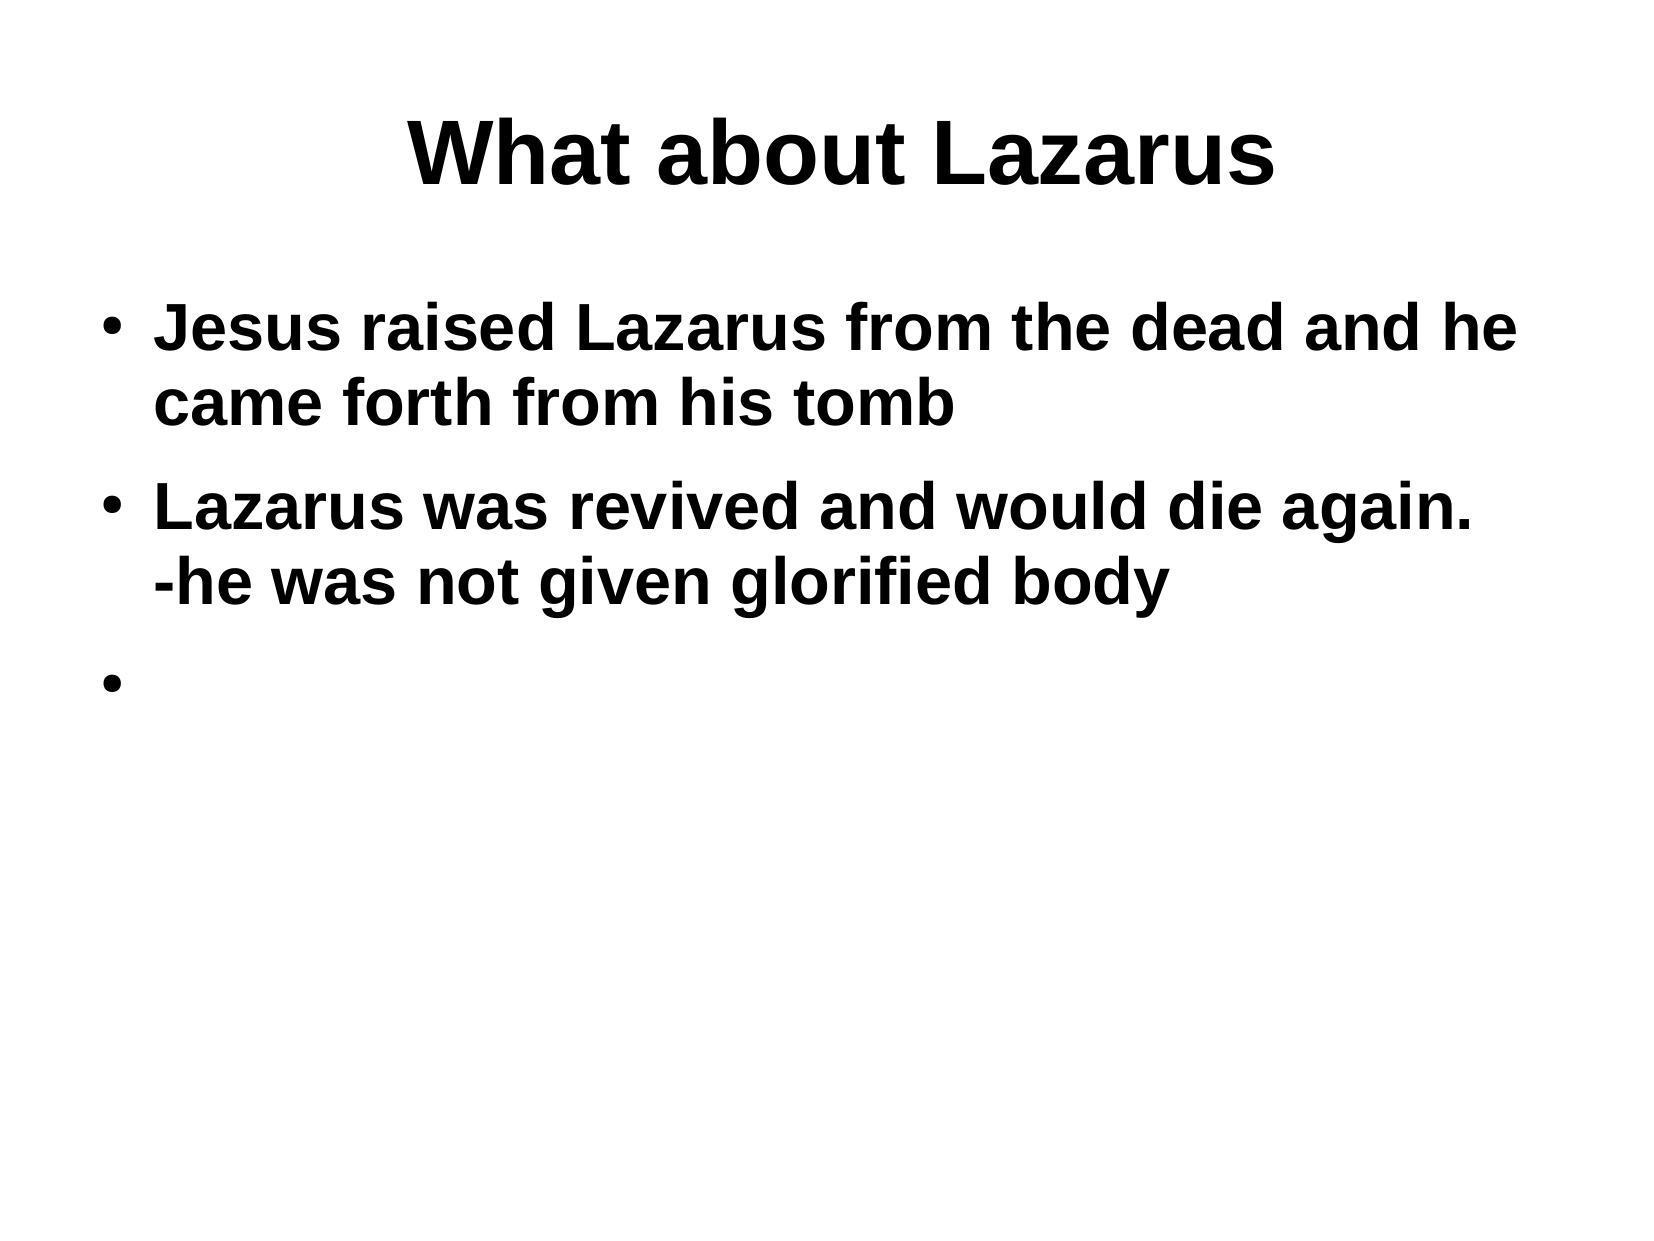

# What about Lazarus
Jesus raised Lazarus from the dead and he came forth from his tomb
Lazarus was revived and would die again.
-he was not given glorified body